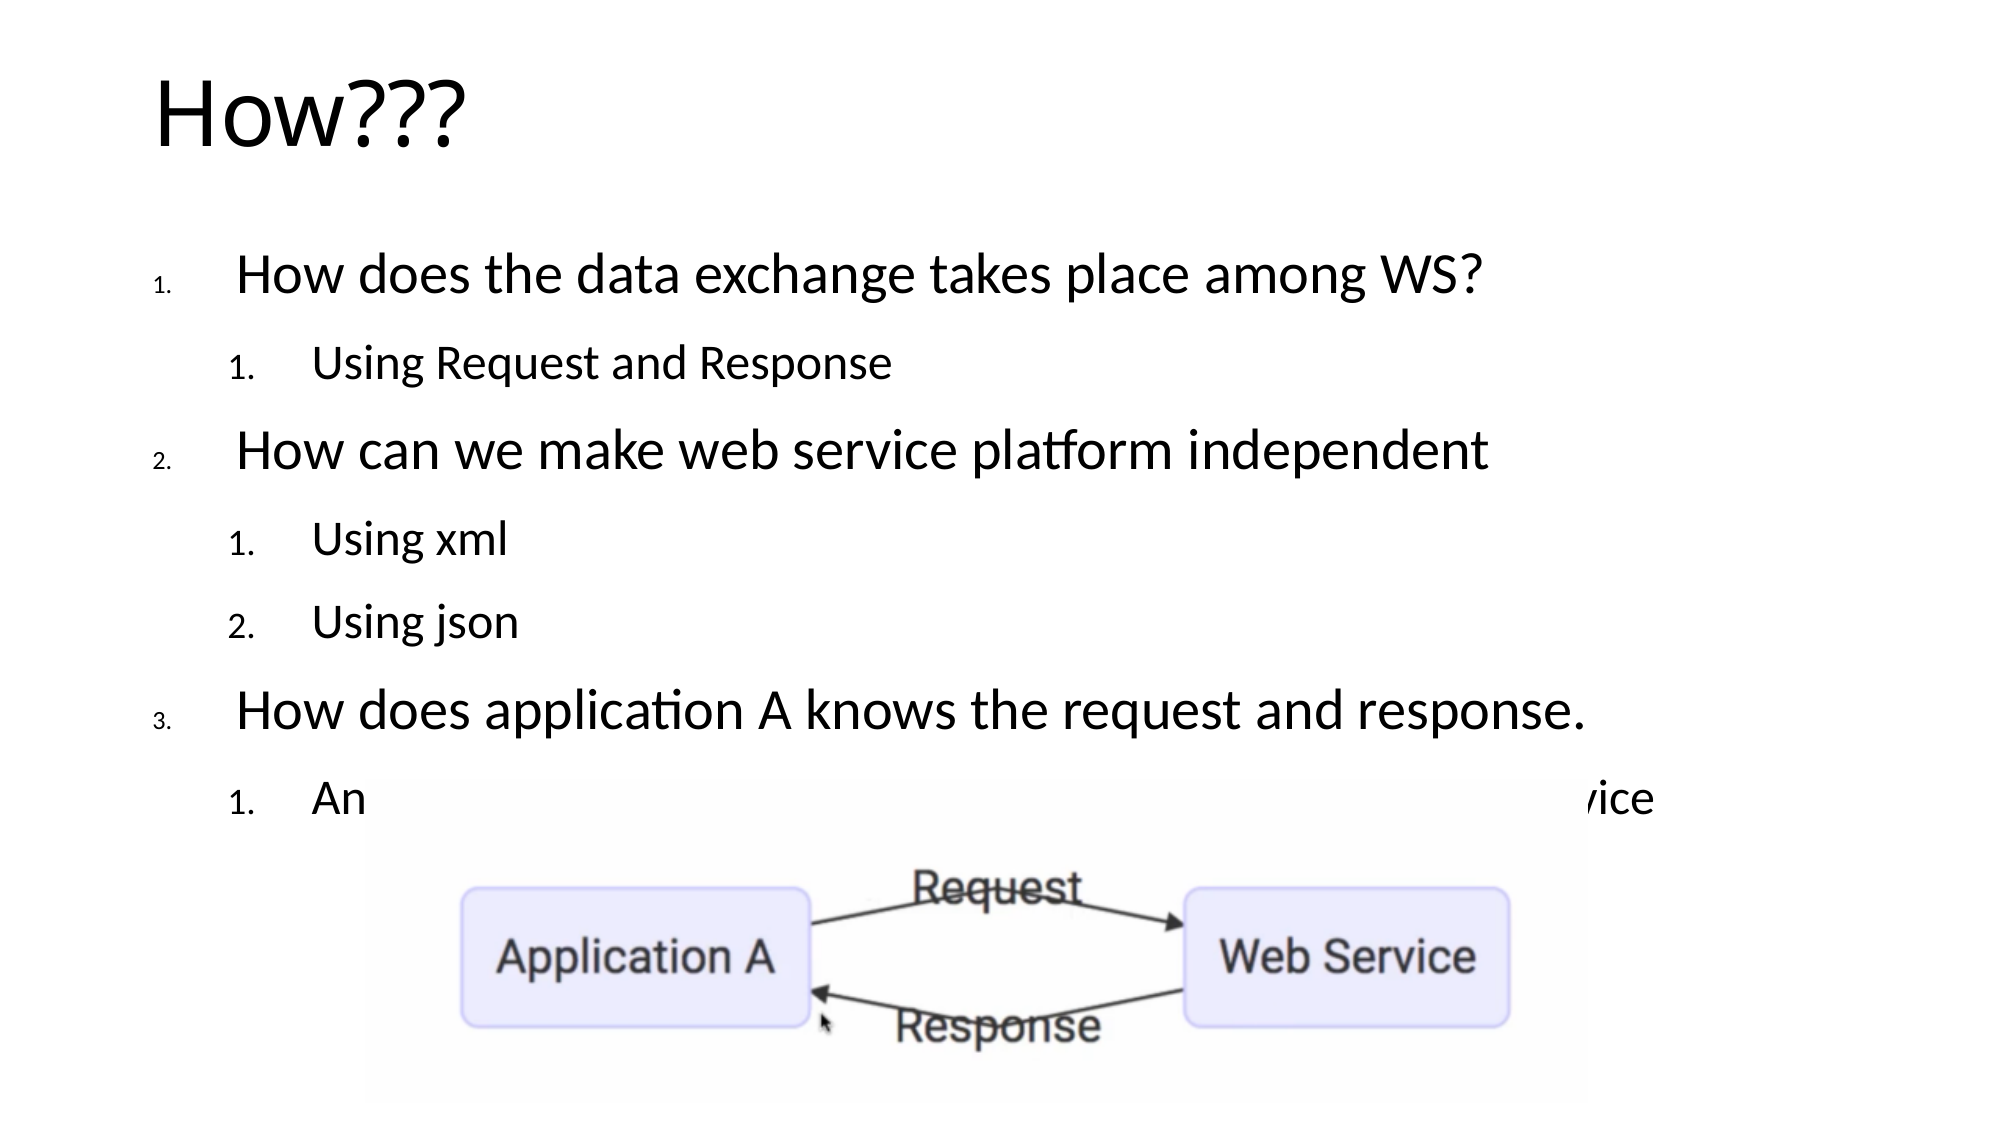

# How???
How does the data exchange takes place among WS?
Using Request and Response
How can we make web service platform independent
Using xml
Using json
How does application A knows the request and response.
Answer is Service definition which is provided by each web service